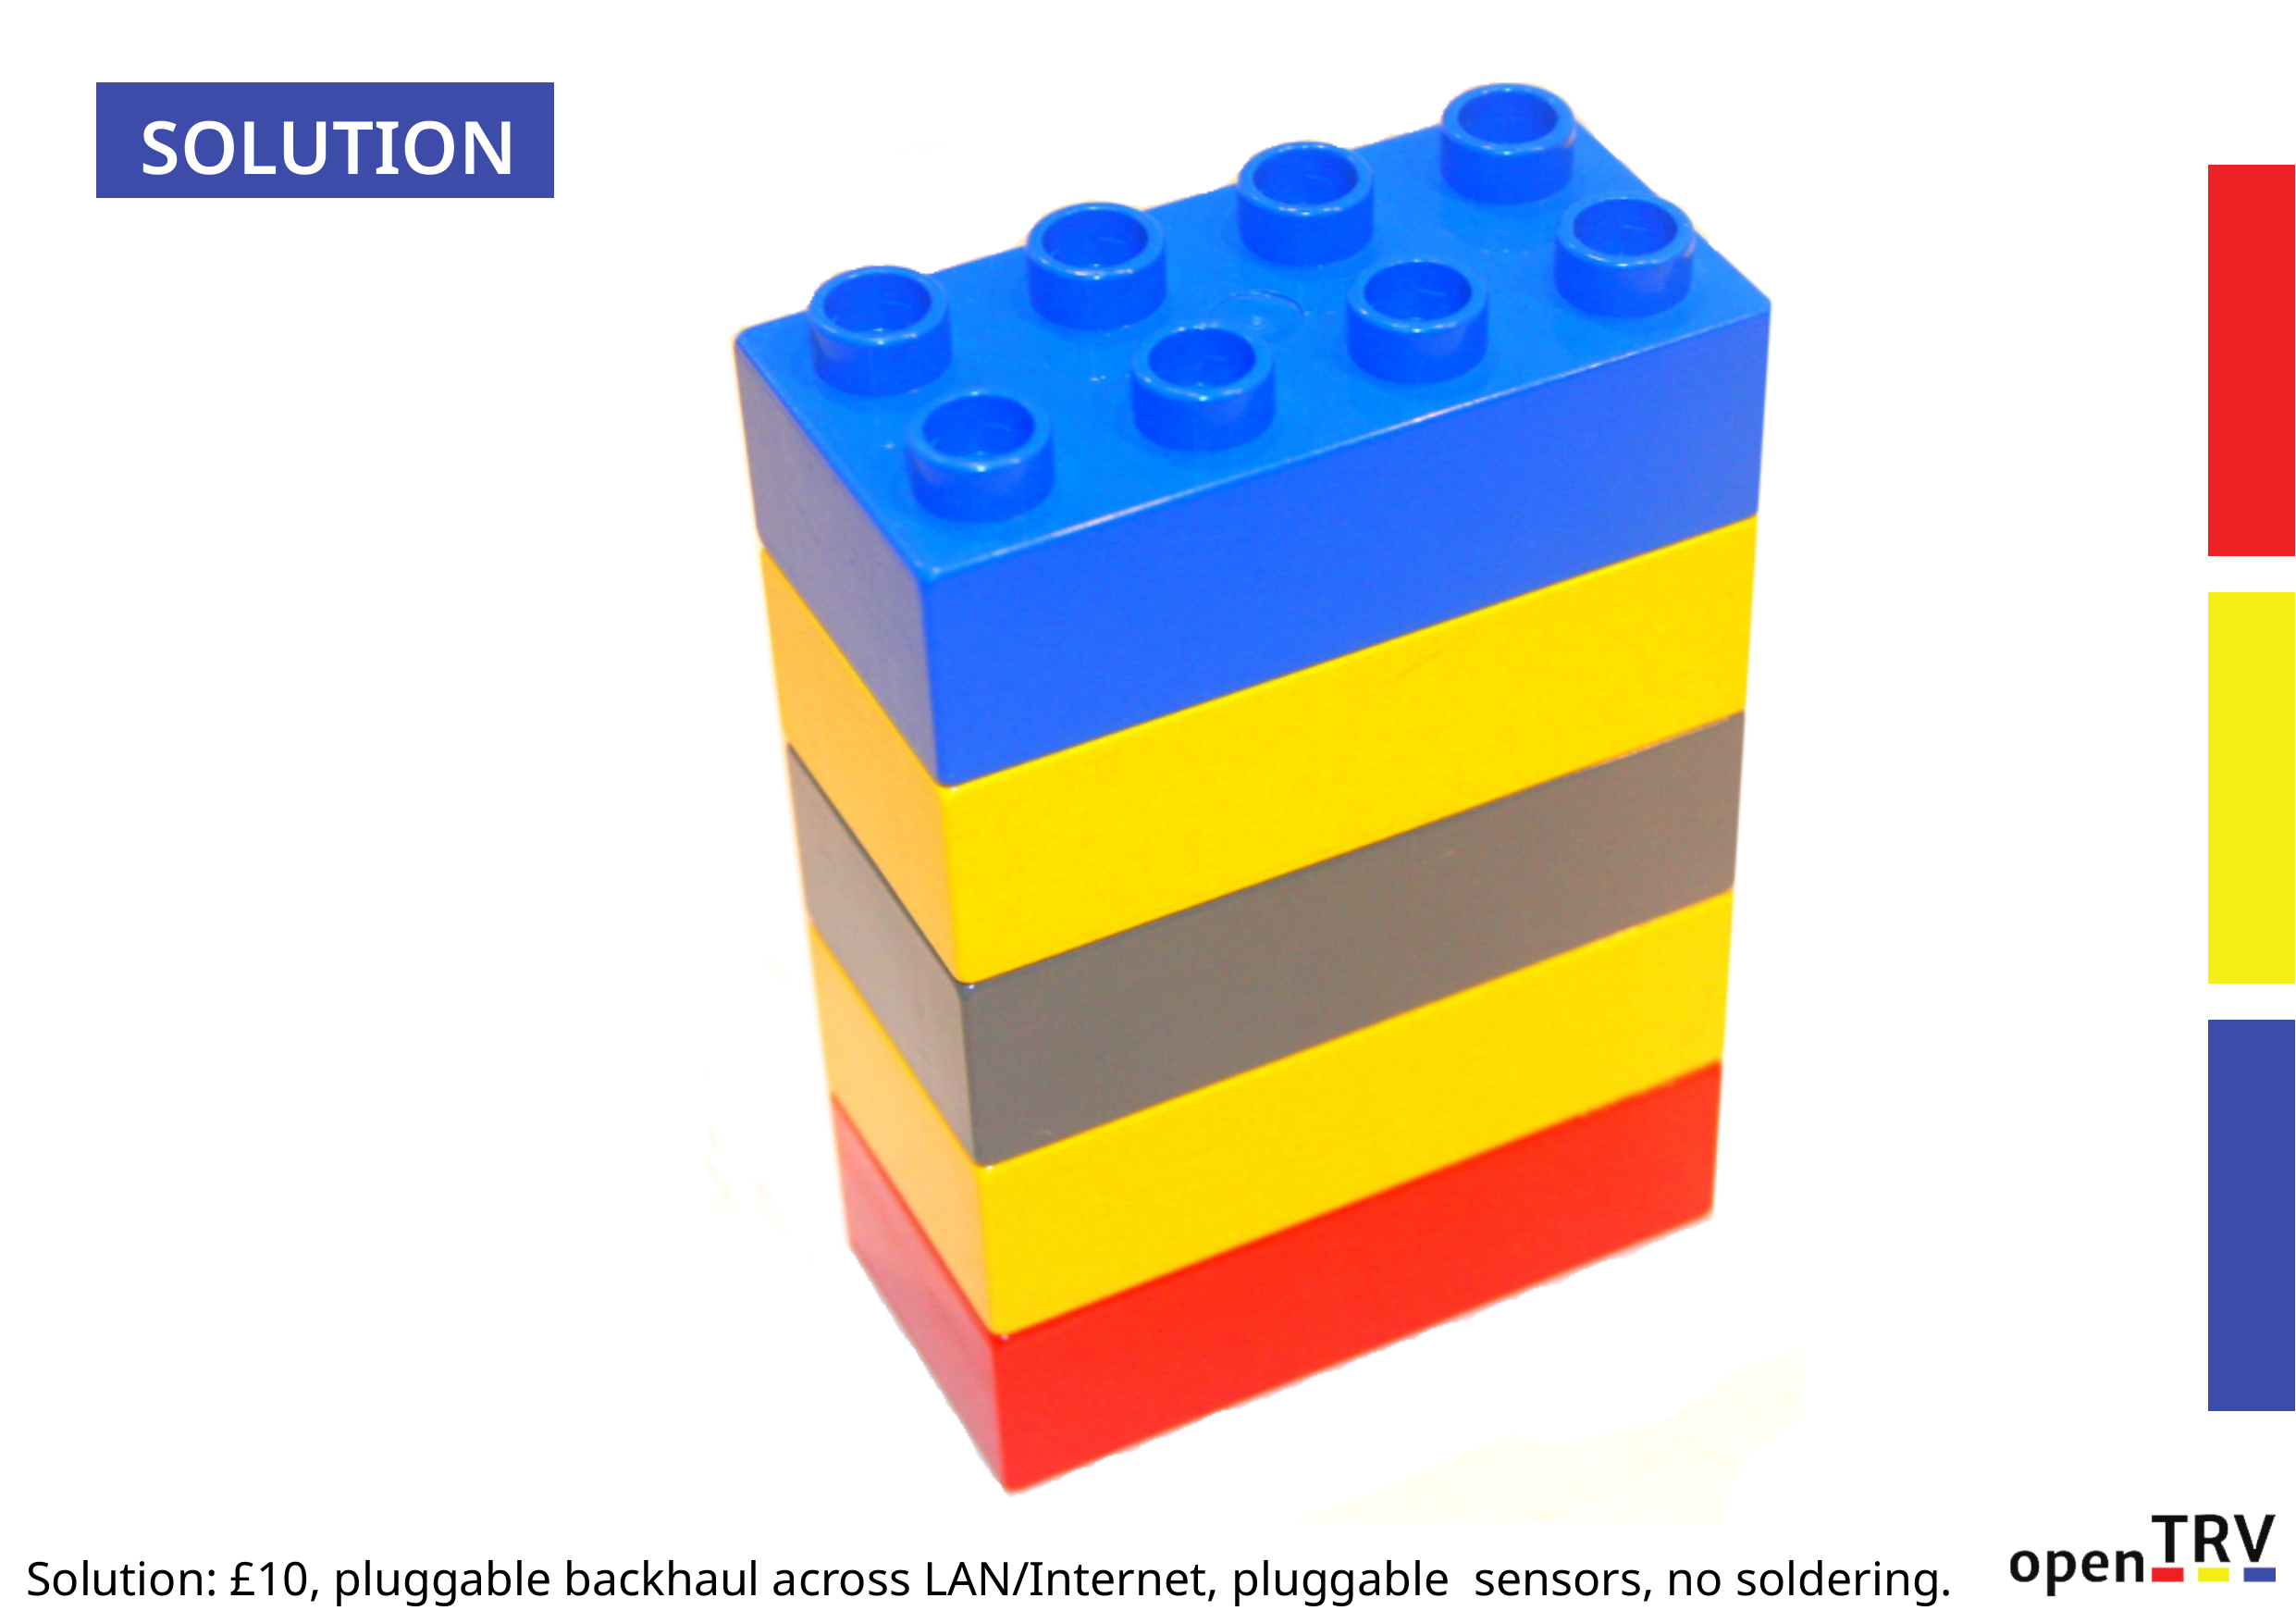

SOLUTION
Solution: £10, pluggable backhaul across LAN/Internet, pluggable sensors, no soldering.